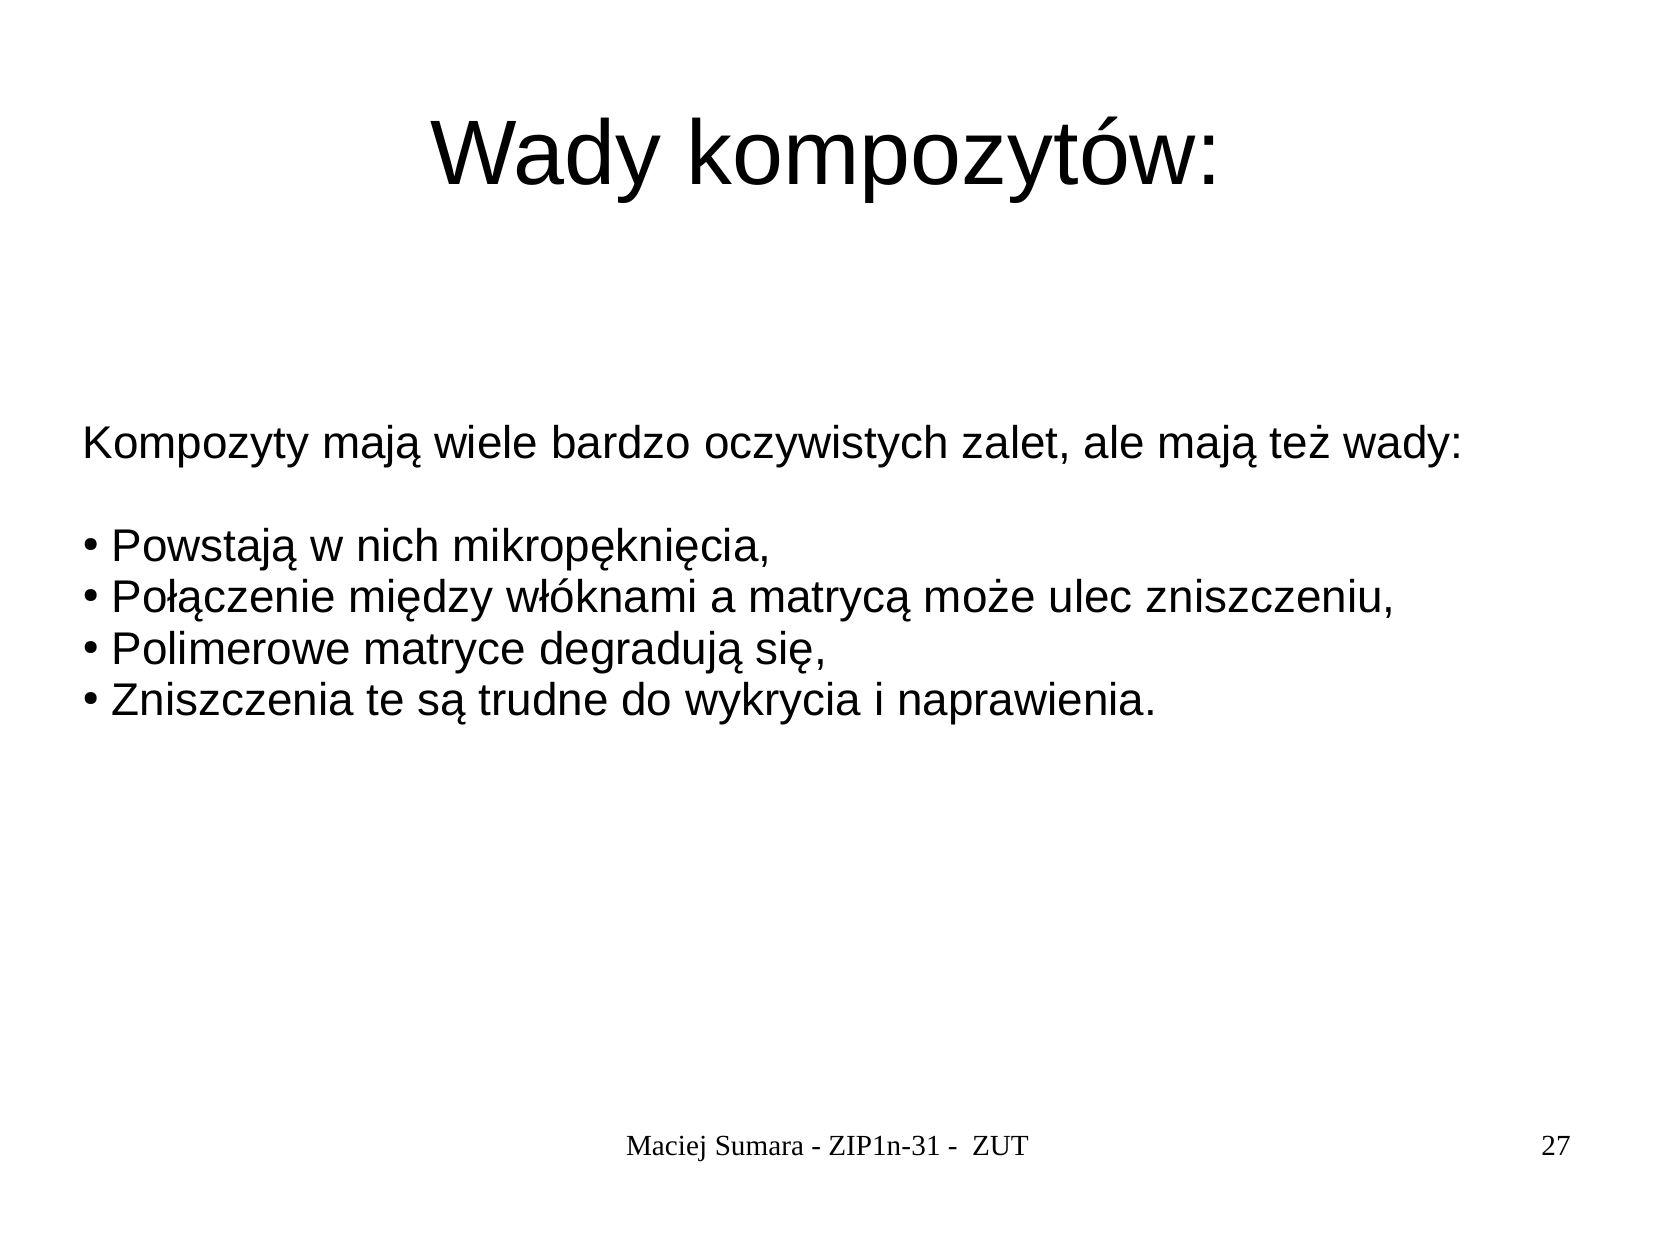

# Wady kompozytów:
Kompozyty mają wiele bardzo oczywistych zalet, ale mają też wady:
 Powstają w nich mikropęknięcia,
 Połączenie między włóknami a matrycą może ulec zniszczeniu,
 Polimerowe matryce degradują się,
 Zniszczenia te są trudne do wykrycia i naprawienia.
Maciej Sumara - ZIP1n-31 - ZUT
27